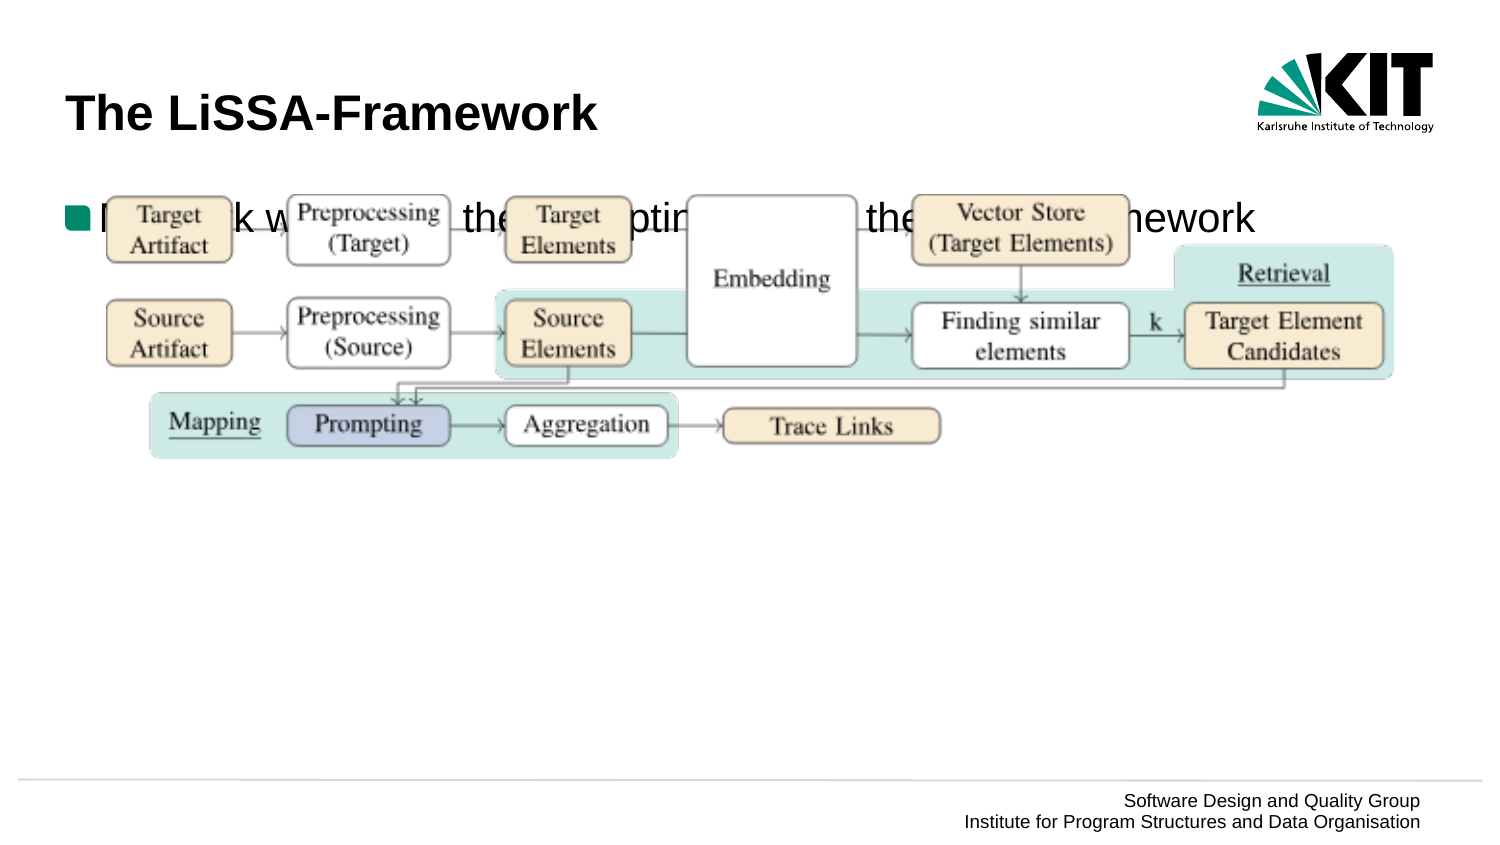

# The LiSSA-Framework
My work will add to the prompting step of the LiSSA framework